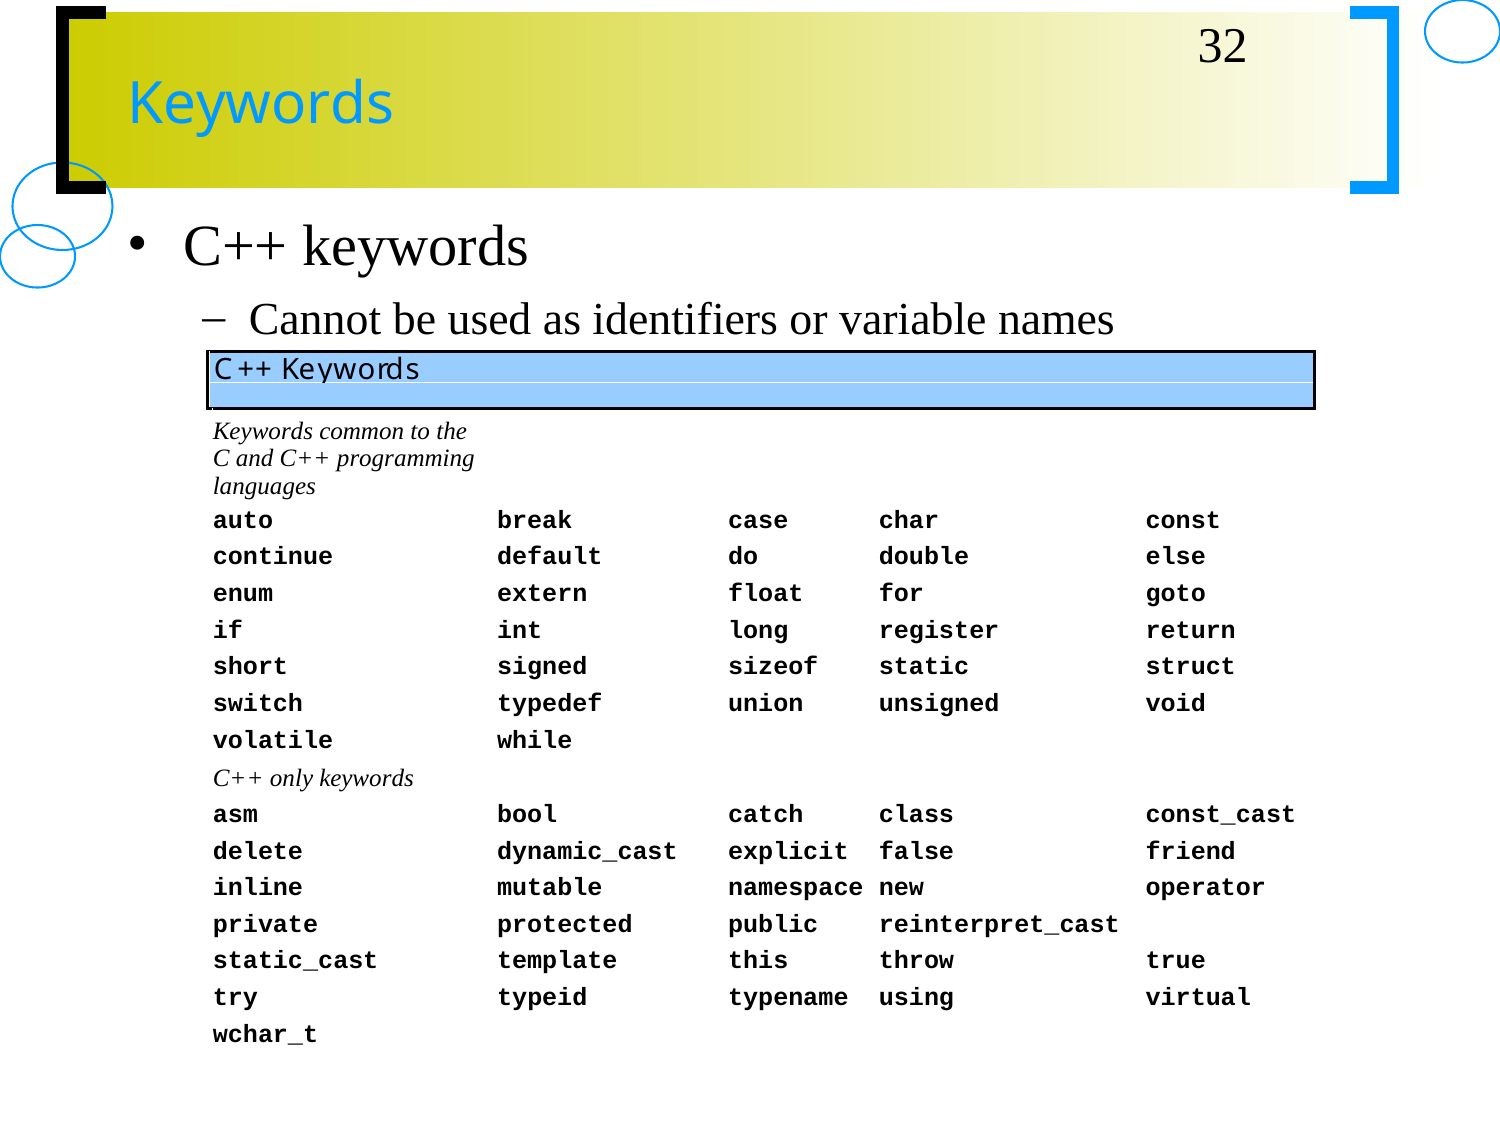

32
# Keywords
C++ keywords
Cannot be used as identifiers or variable names